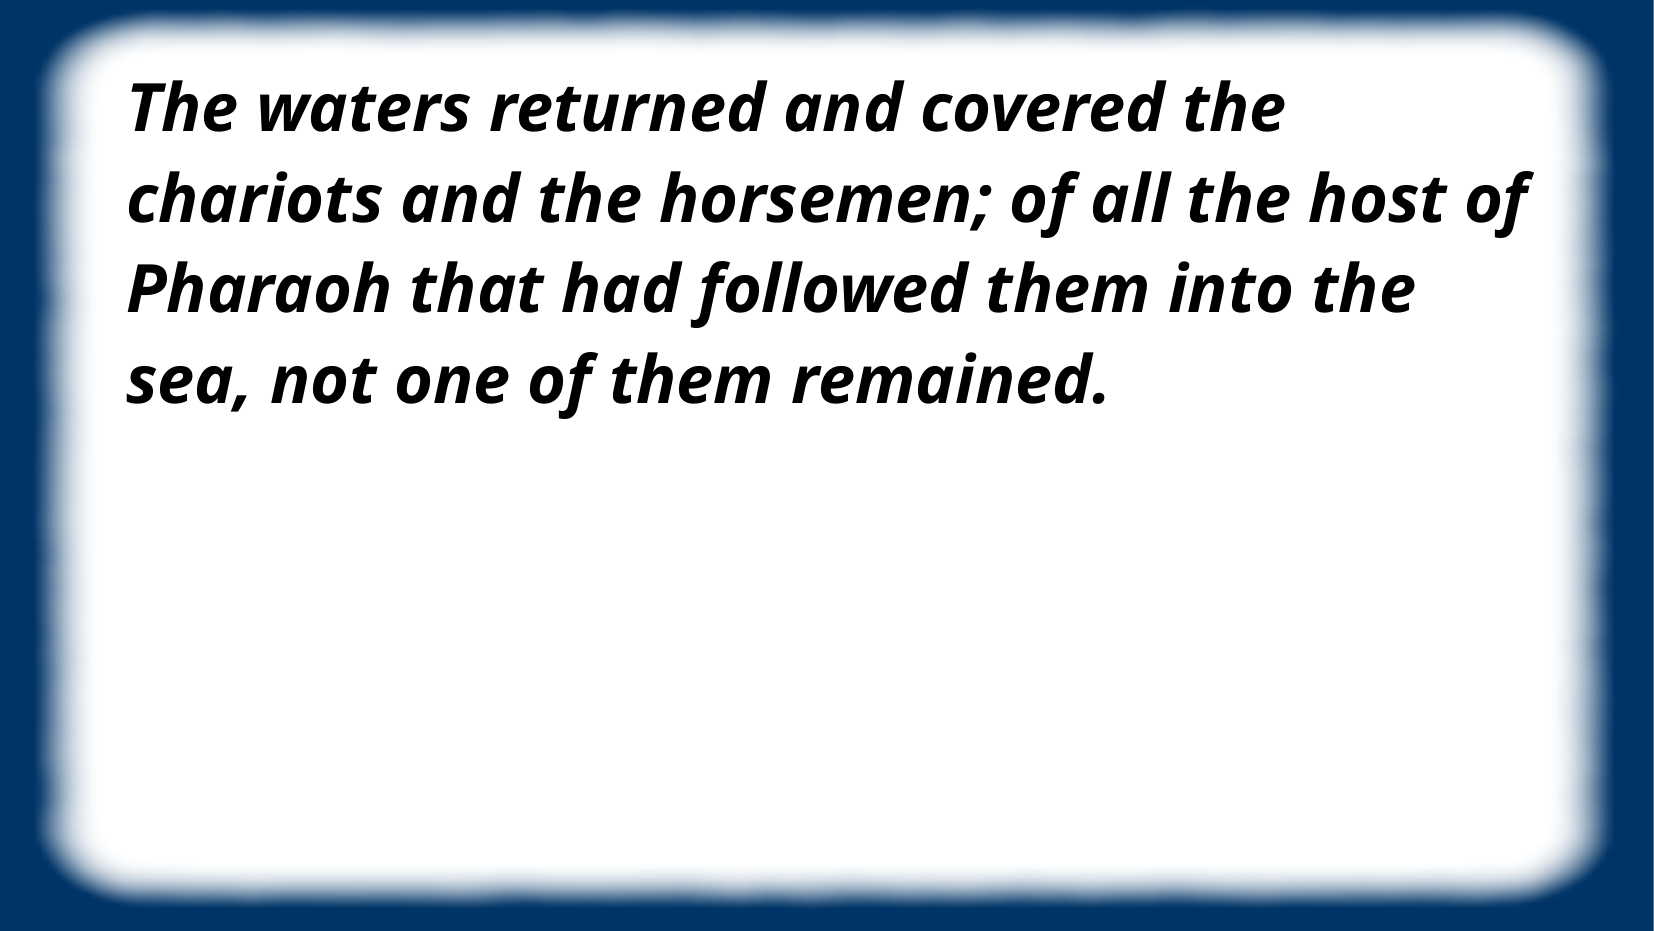

The waters returned and covered the chariots and the horsemen; of all the host of Pharaoh that had followed them into the sea, not one of them remained.